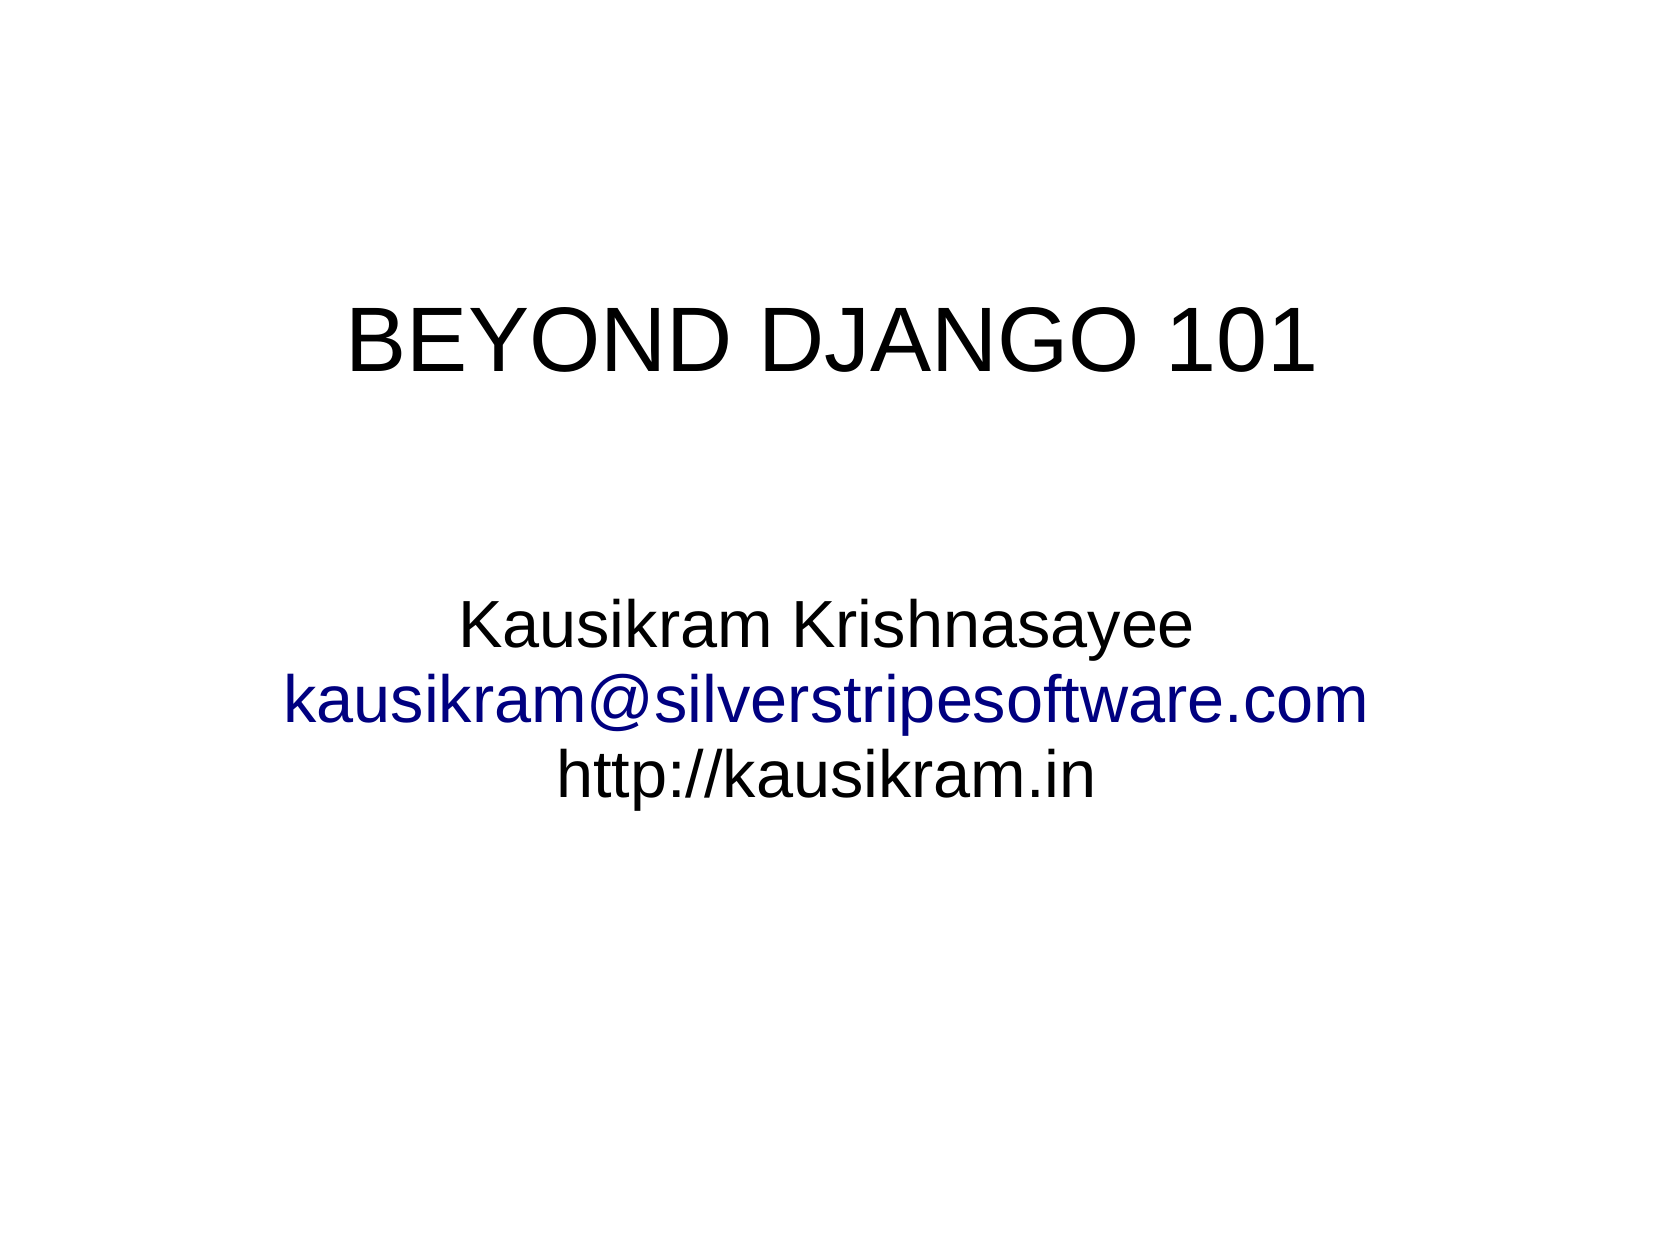

# BEYOND DJANGO 101
Kausikram Krishnasayee
kausikram@silverstripesoftware.com
http://kausikram.in